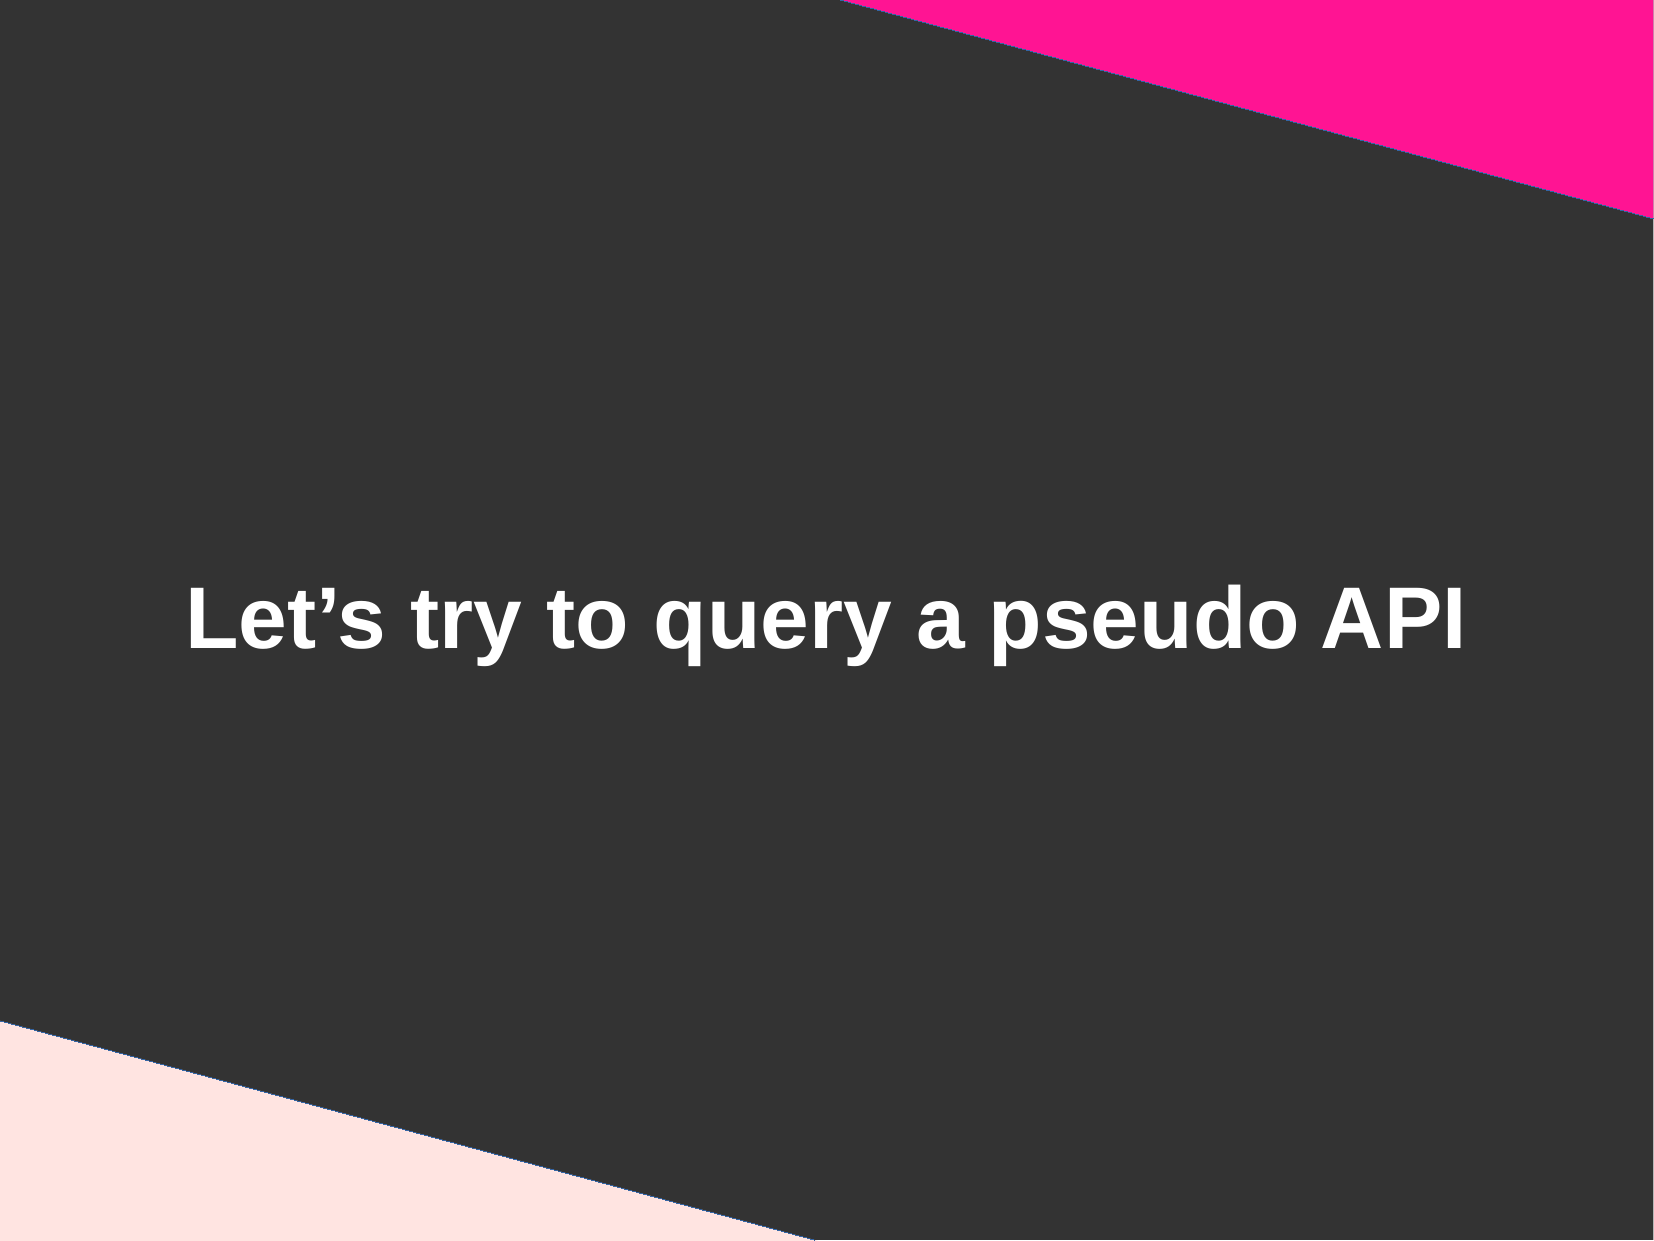

# Let’s try to query a pseudo API